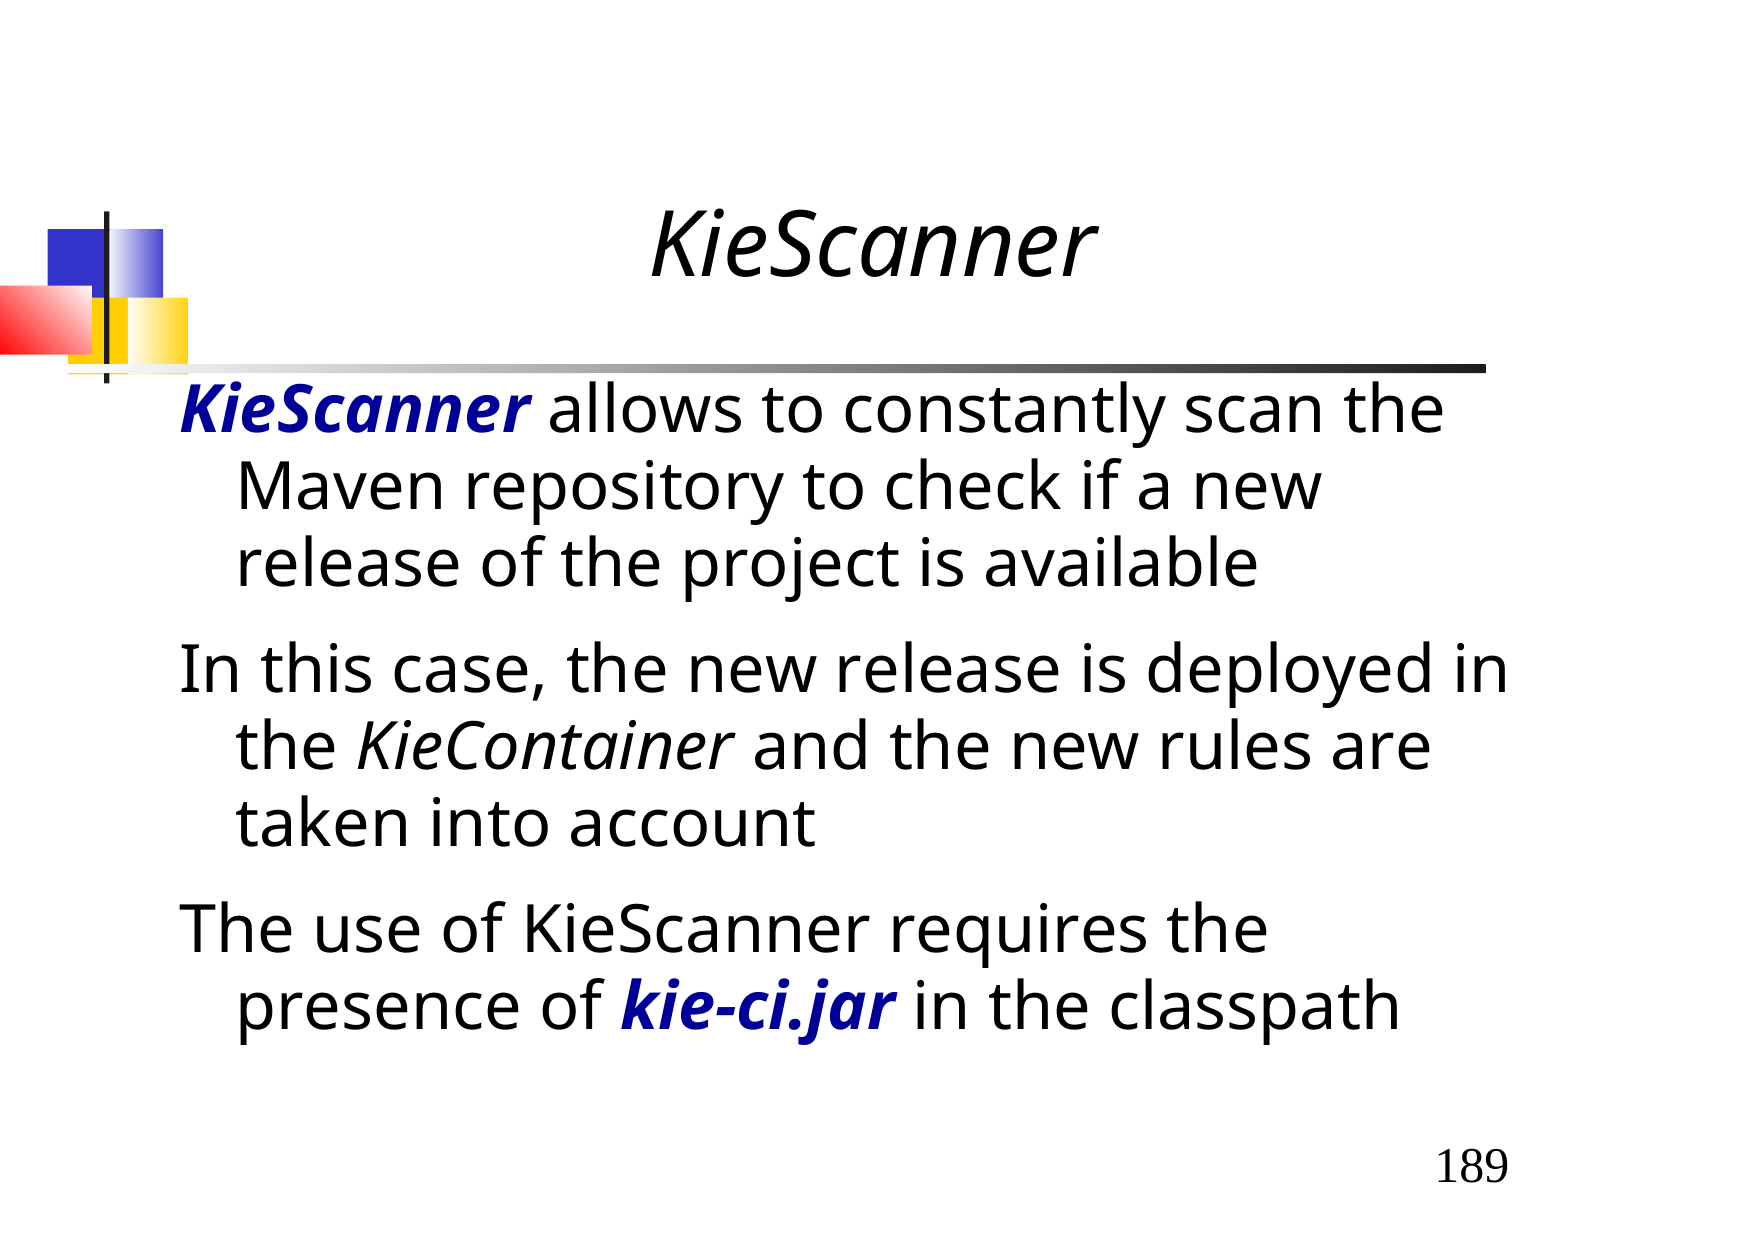

# KieScanner
KieScanner allows to constantly scan the Maven repository to check if a new release of the project is available
In this case, the new release is deployed in the KieContainer and the new rules are taken into account
The use of KieScanner requires the presence of kie-ci.jar in the classpath